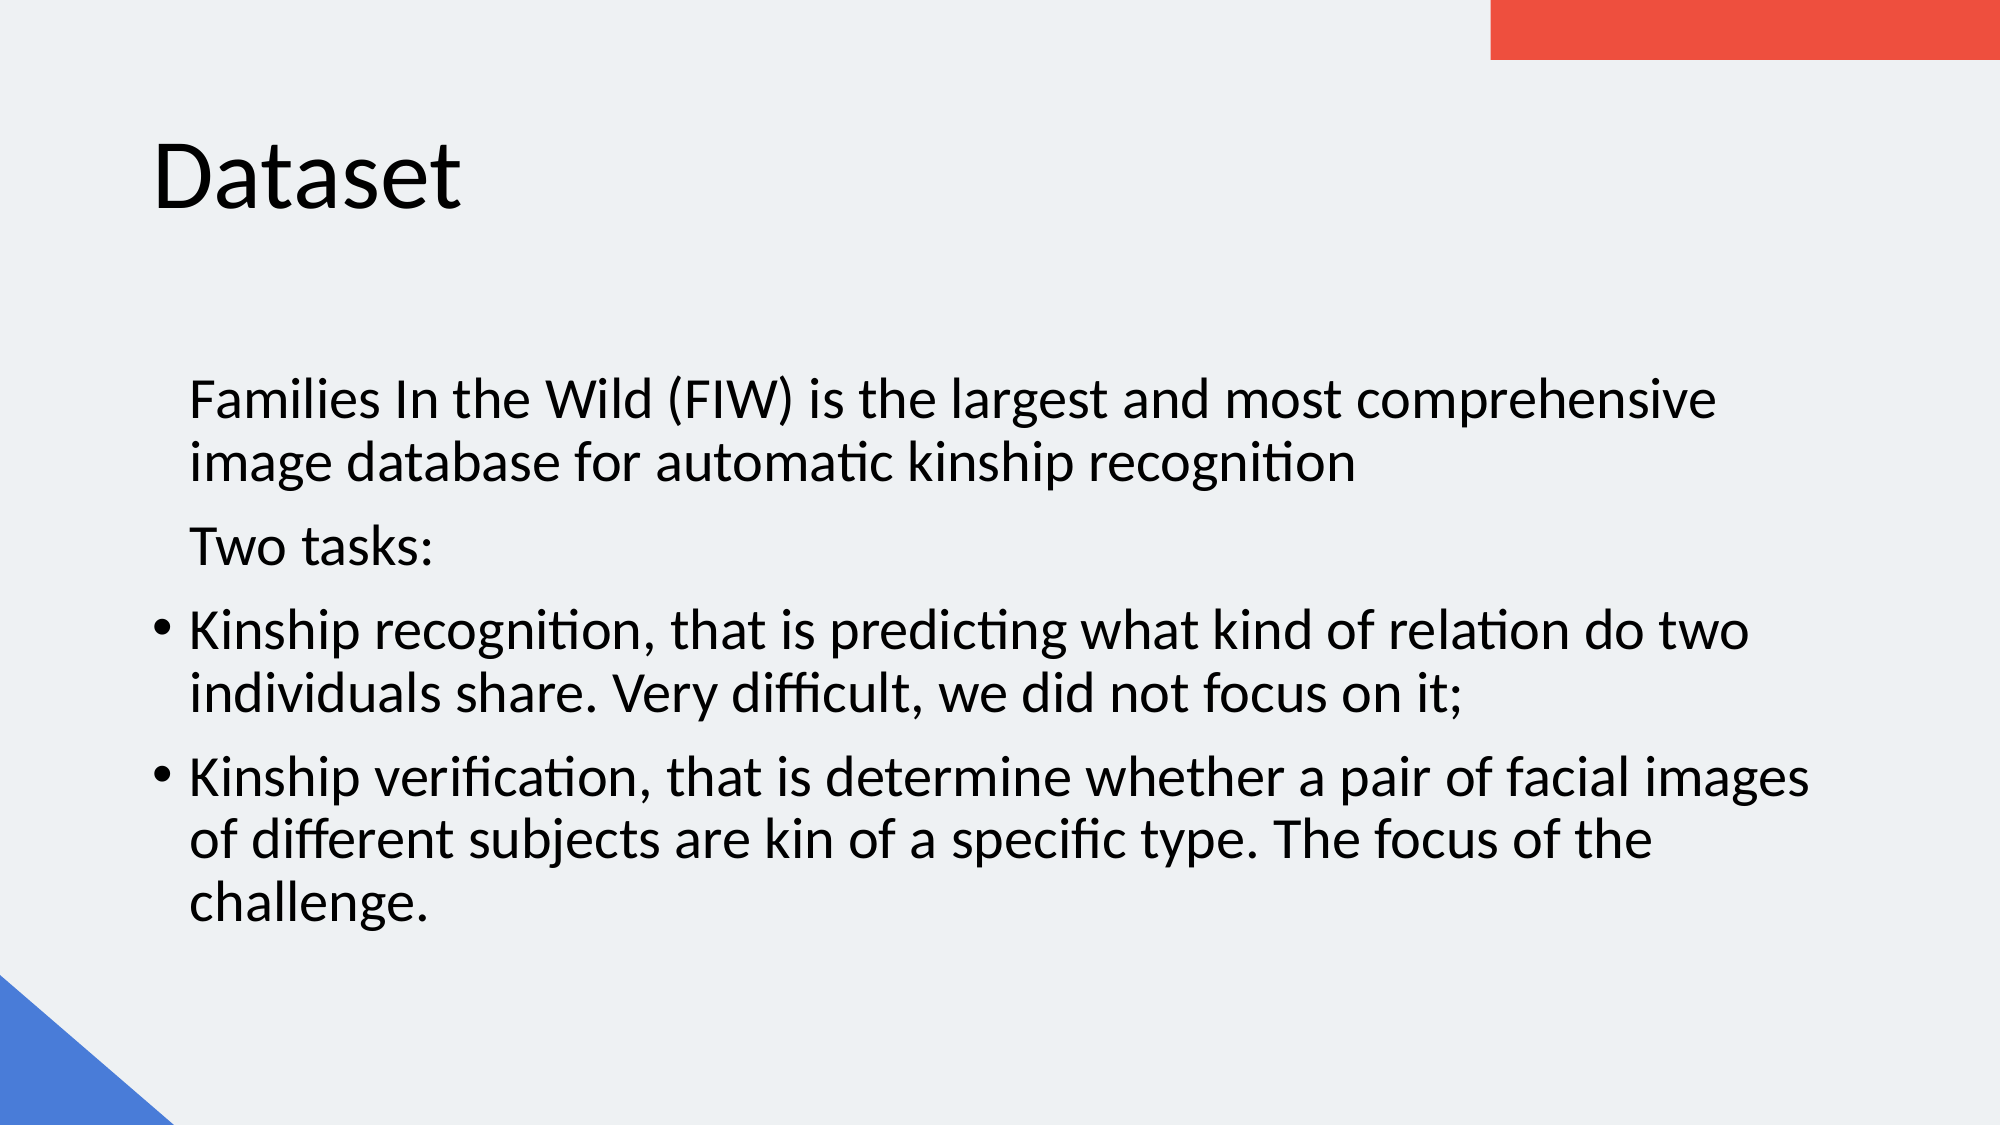

# Dataset
Families In the Wild (FIW) is the largest and most comprehensive image database for automatic kinship recognition
Two tasks:
Kinship recognition, that is predicting what kind of relation do two individuals share. Very difficult, we did not focus on it;
Kinship verification, that is determine whether a pair of facial images of different subjects are kin of a specific type. The focus of the challenge.